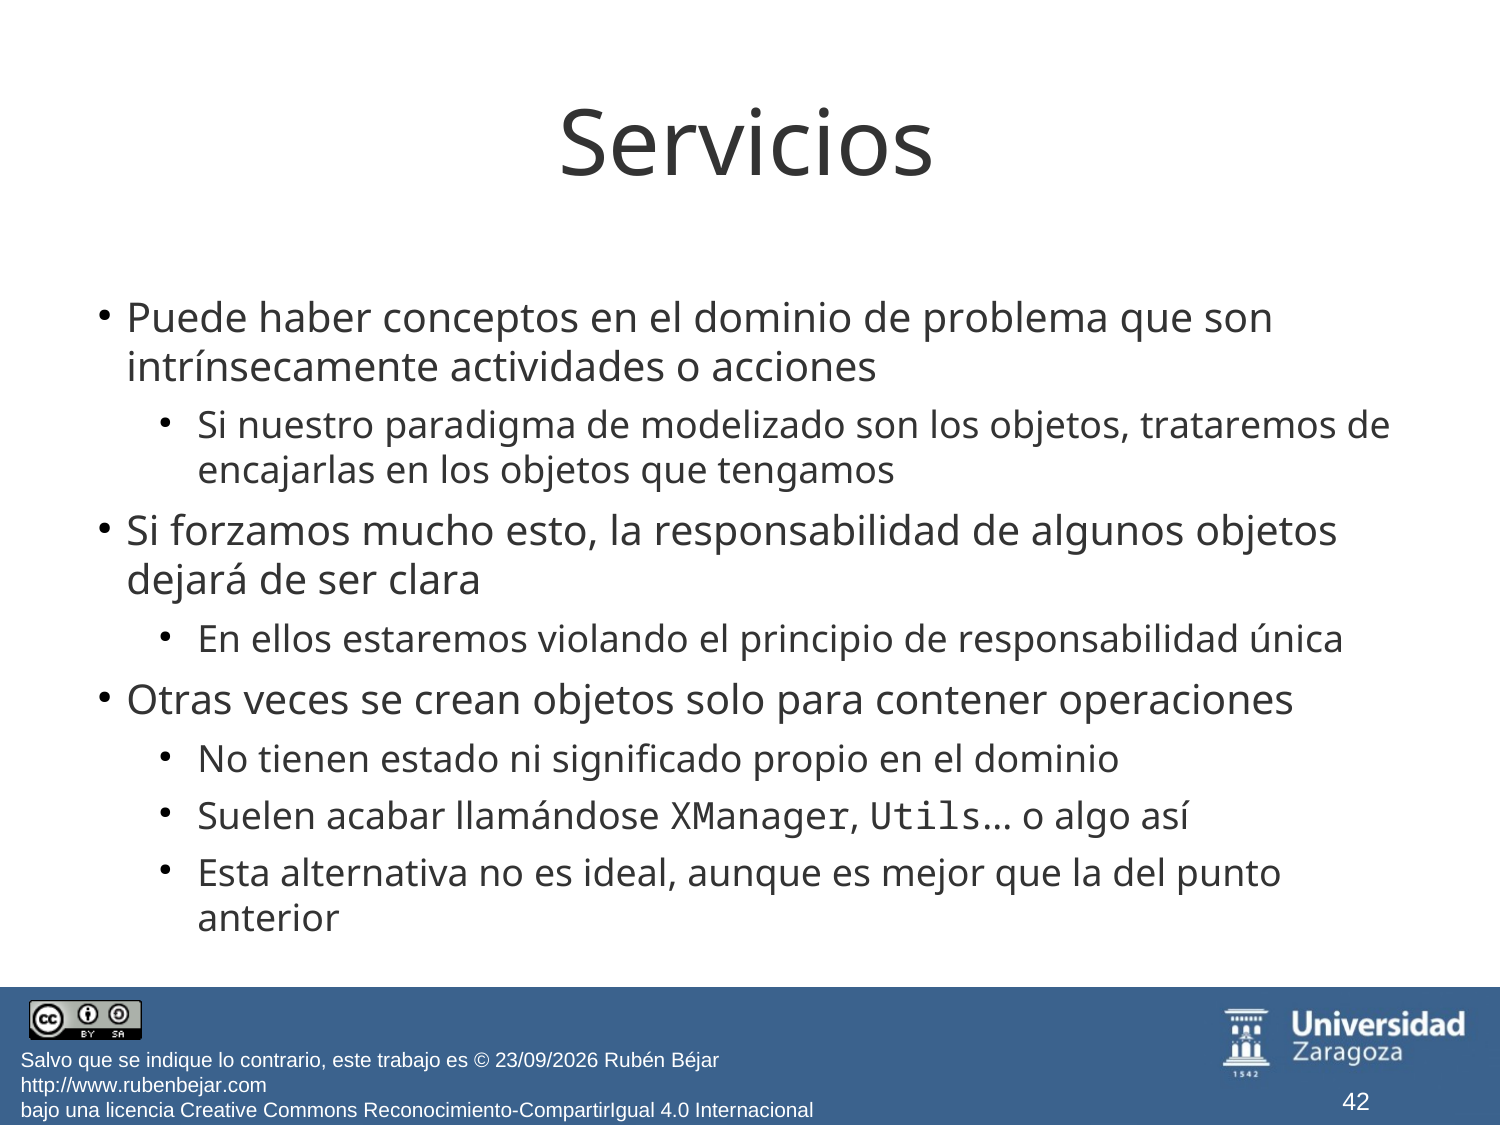

# Servicios
Puede haber conceptos en el dominio de problema que son intrínsecamente actividades o acciones
Si nuestro paradigma de modelizado son los objetos, trataremos de encajarlas en los objetos que tengamos
Si forzamos mucho esto, la responsabilidad de algunos objetos dejará de ser clara
En ellos estaremos violando el principio de responsabilidad única
Otras veces se crean objetos solo para contener operaciones
No tienen estado ni significado propio en el dominio
Suelen acabar llamándose XManager, Utils... o algo así
Esta alternativa no es ideal, aunque es mejor que la del punto anterior